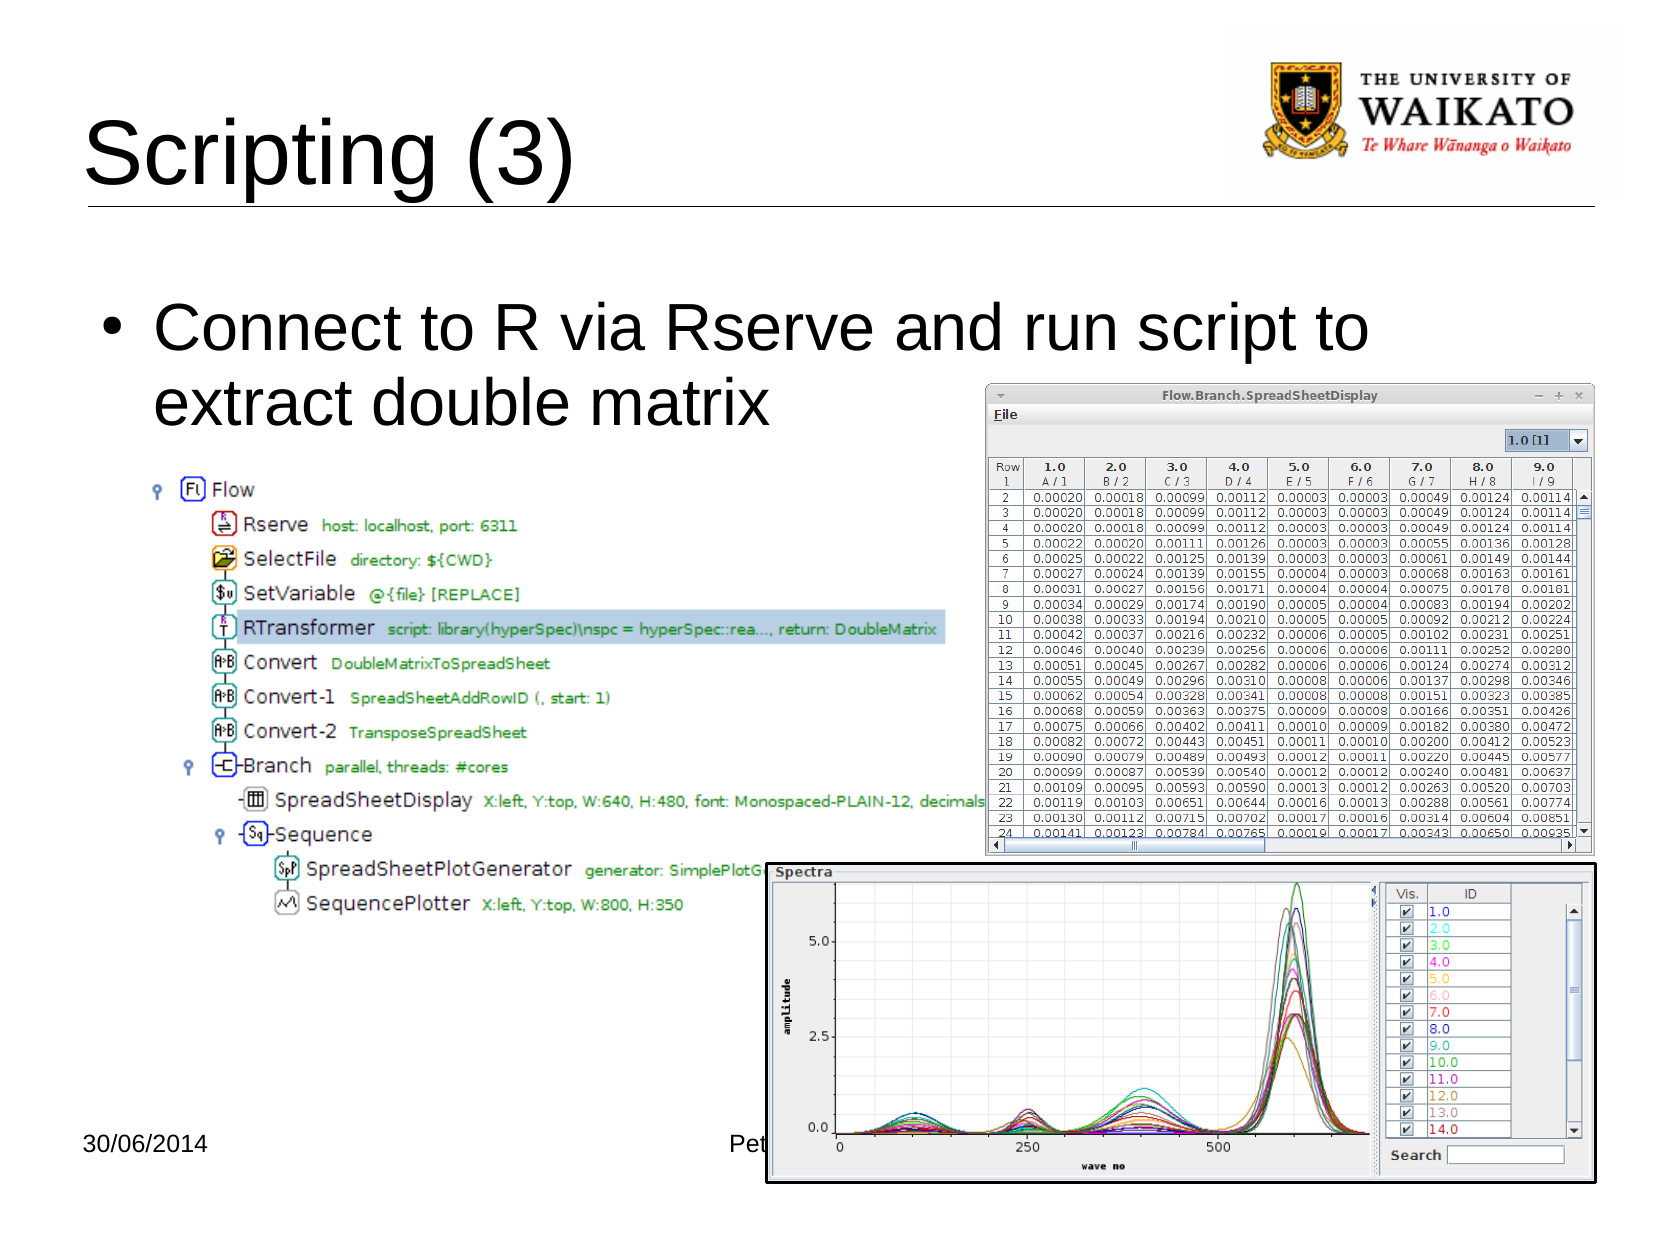

# Scripting (3)
Connect to R via Rserve and run script to extract double matrix
30/06/2014
Peter Reutemann
20